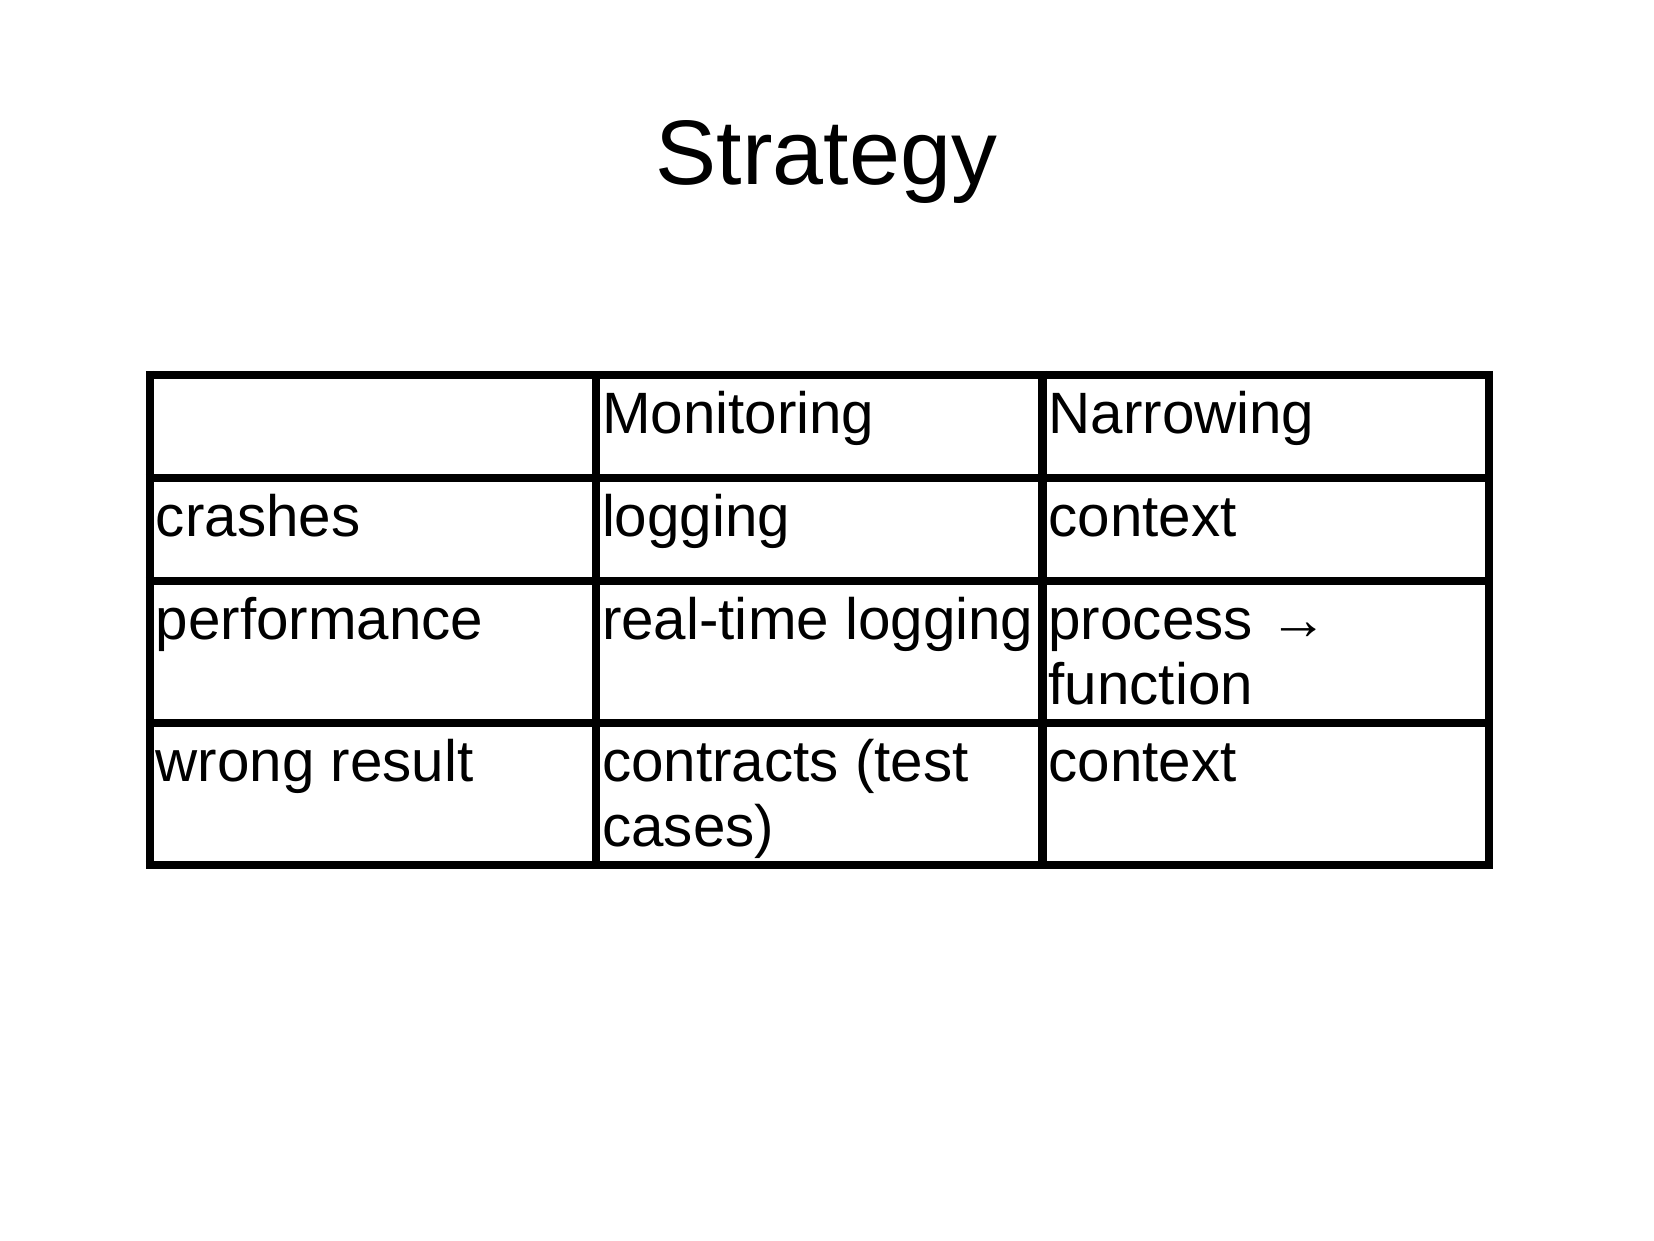

# Strategy
| | Monitoring | Narrowing |
| --- | --- | --- |
| crashes | logging | context |
| performance | real-time logging | process → function |
| wrong result | contracts (test cases) | context |